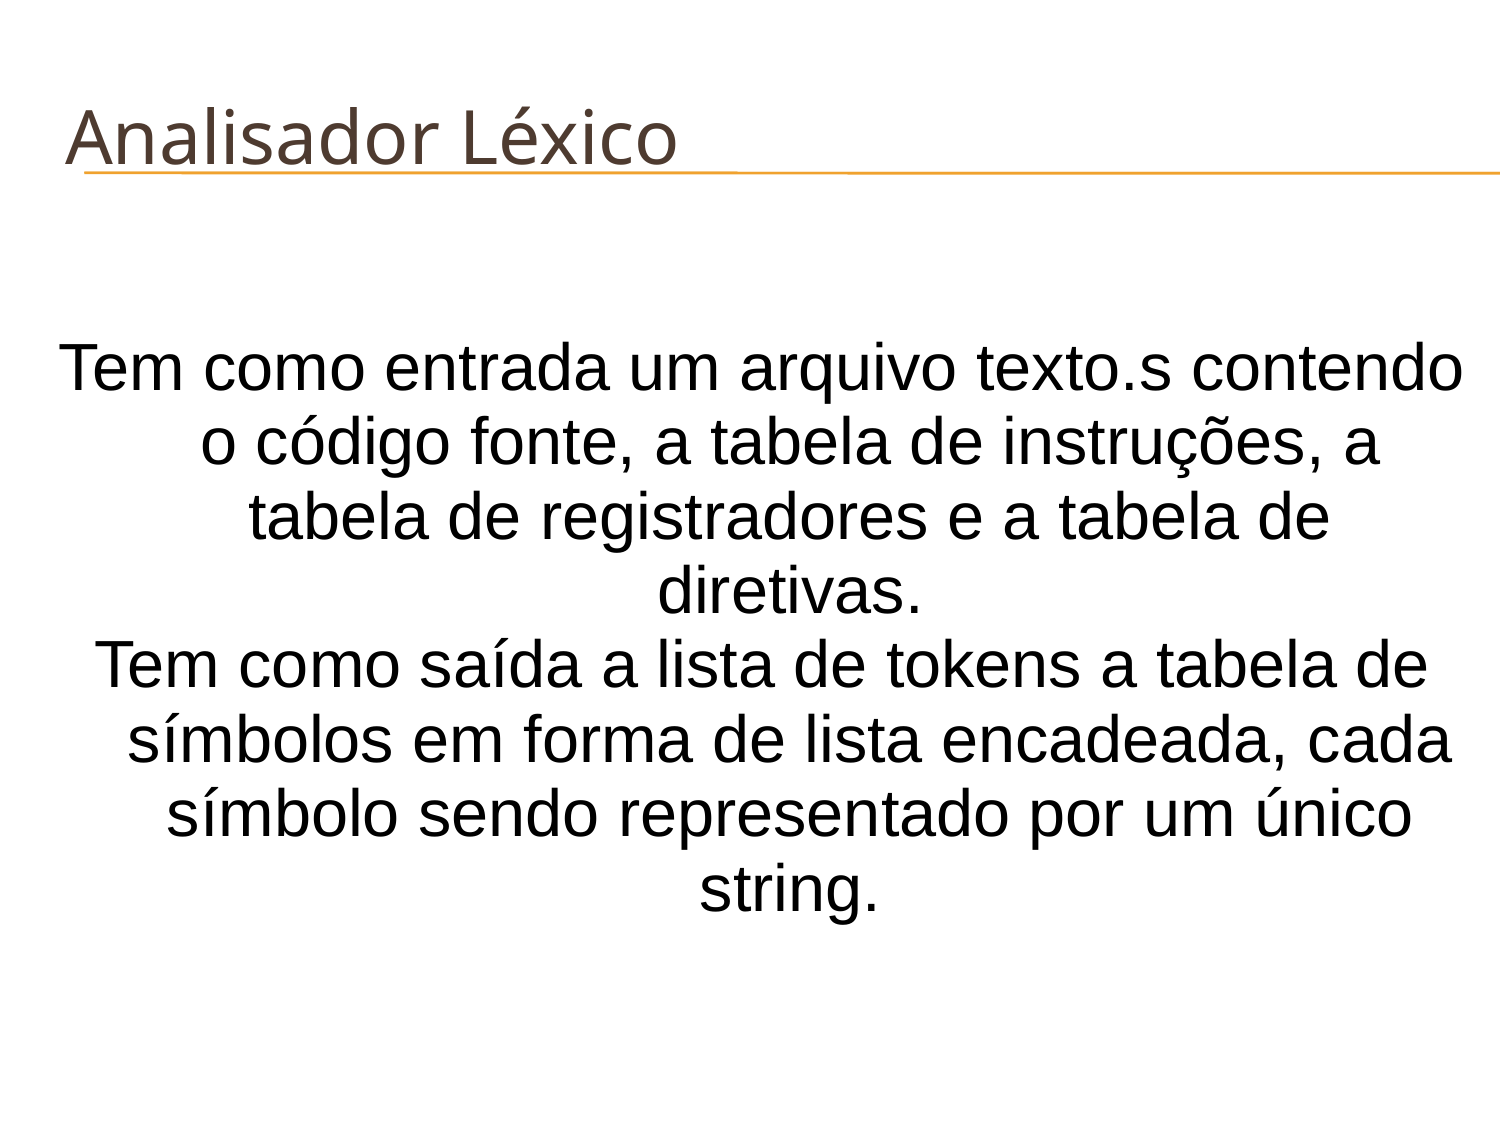

# Analisador Léxico
Tem como entrada um arquivo texto.s contendo o código fonte, a tabela de instruções, a tabela de registradores e a tabela de diretivas.
Tem como saída a lista de tokens a tabela de símbolos em forma de lista encadeada, cada símbolo sendo representado por um único string.